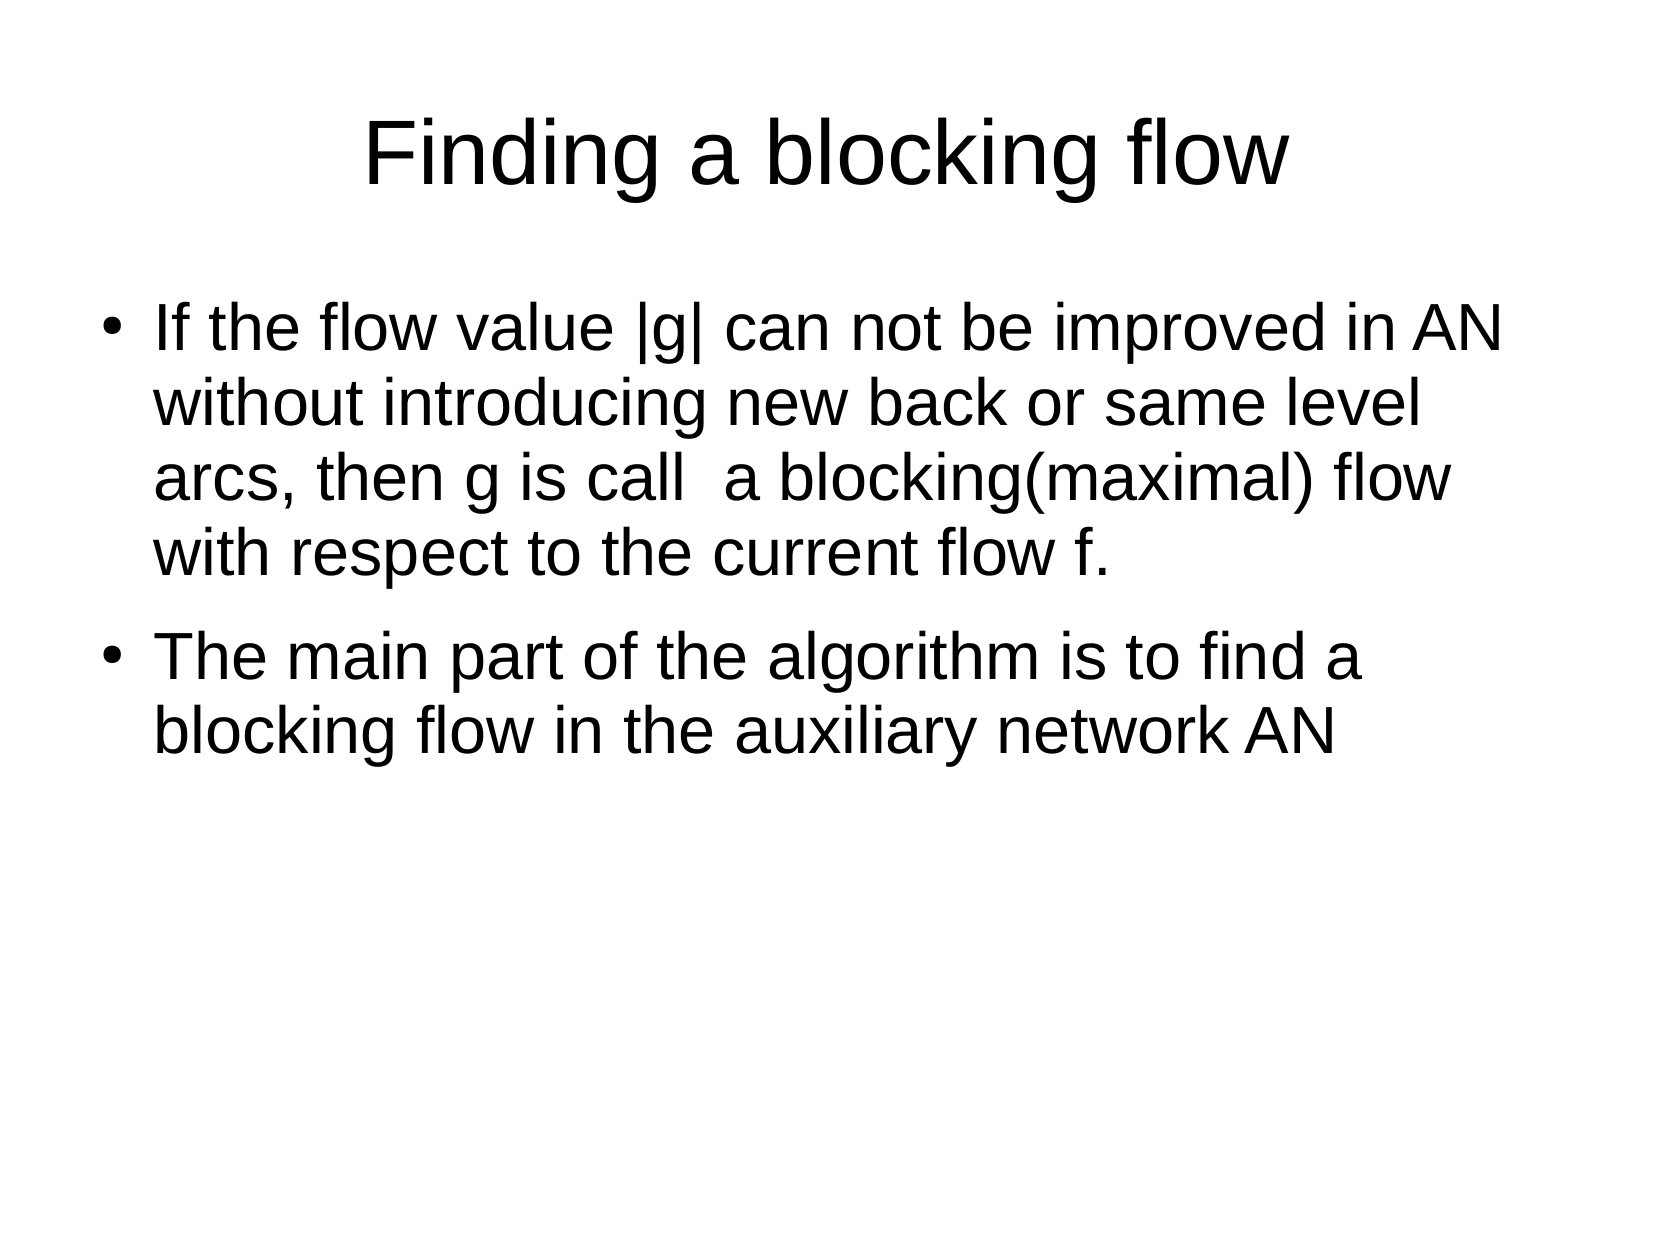

# Finding a blocking flow
If the flow value |g| can not be improved in AN without introducing new back or same level arcs, then g is call a blocking(maximal) flow with respect to the current flow f.
The main part of the algorithm is to find a blocking flow in the auxiliary network AN